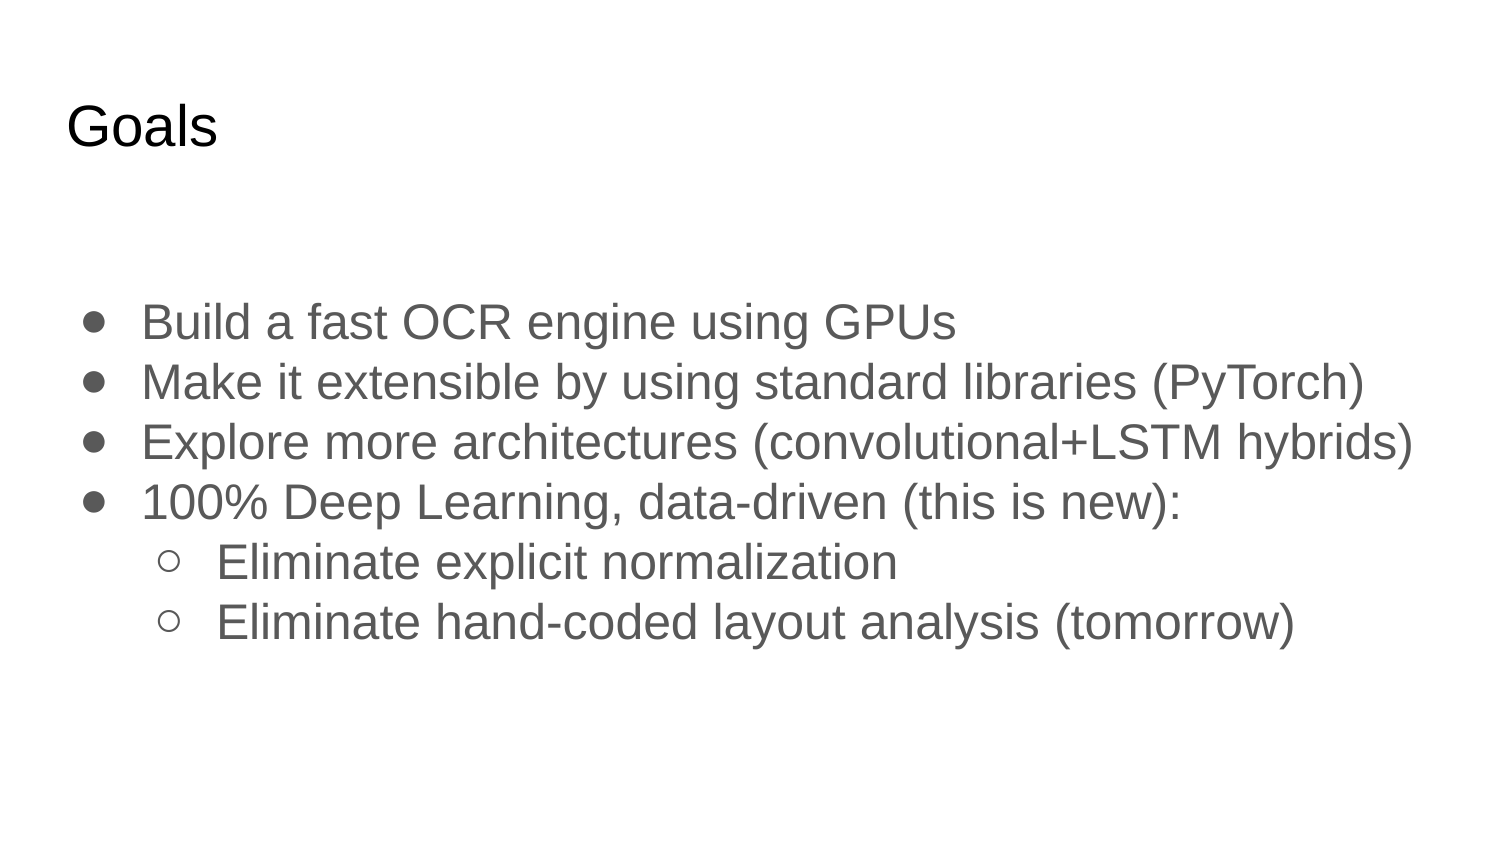

# Goals
Build a fast OCR engine using GPUs
Make it extensible by using standard libraries (PyTorch)
Explore more architectures (convolutional+LSTM hybrids)
100% Deep Learning, data-driven (this is new):
Eliminate explicit normalization
Eliminate hand-coded layout analysis (tomorrow)